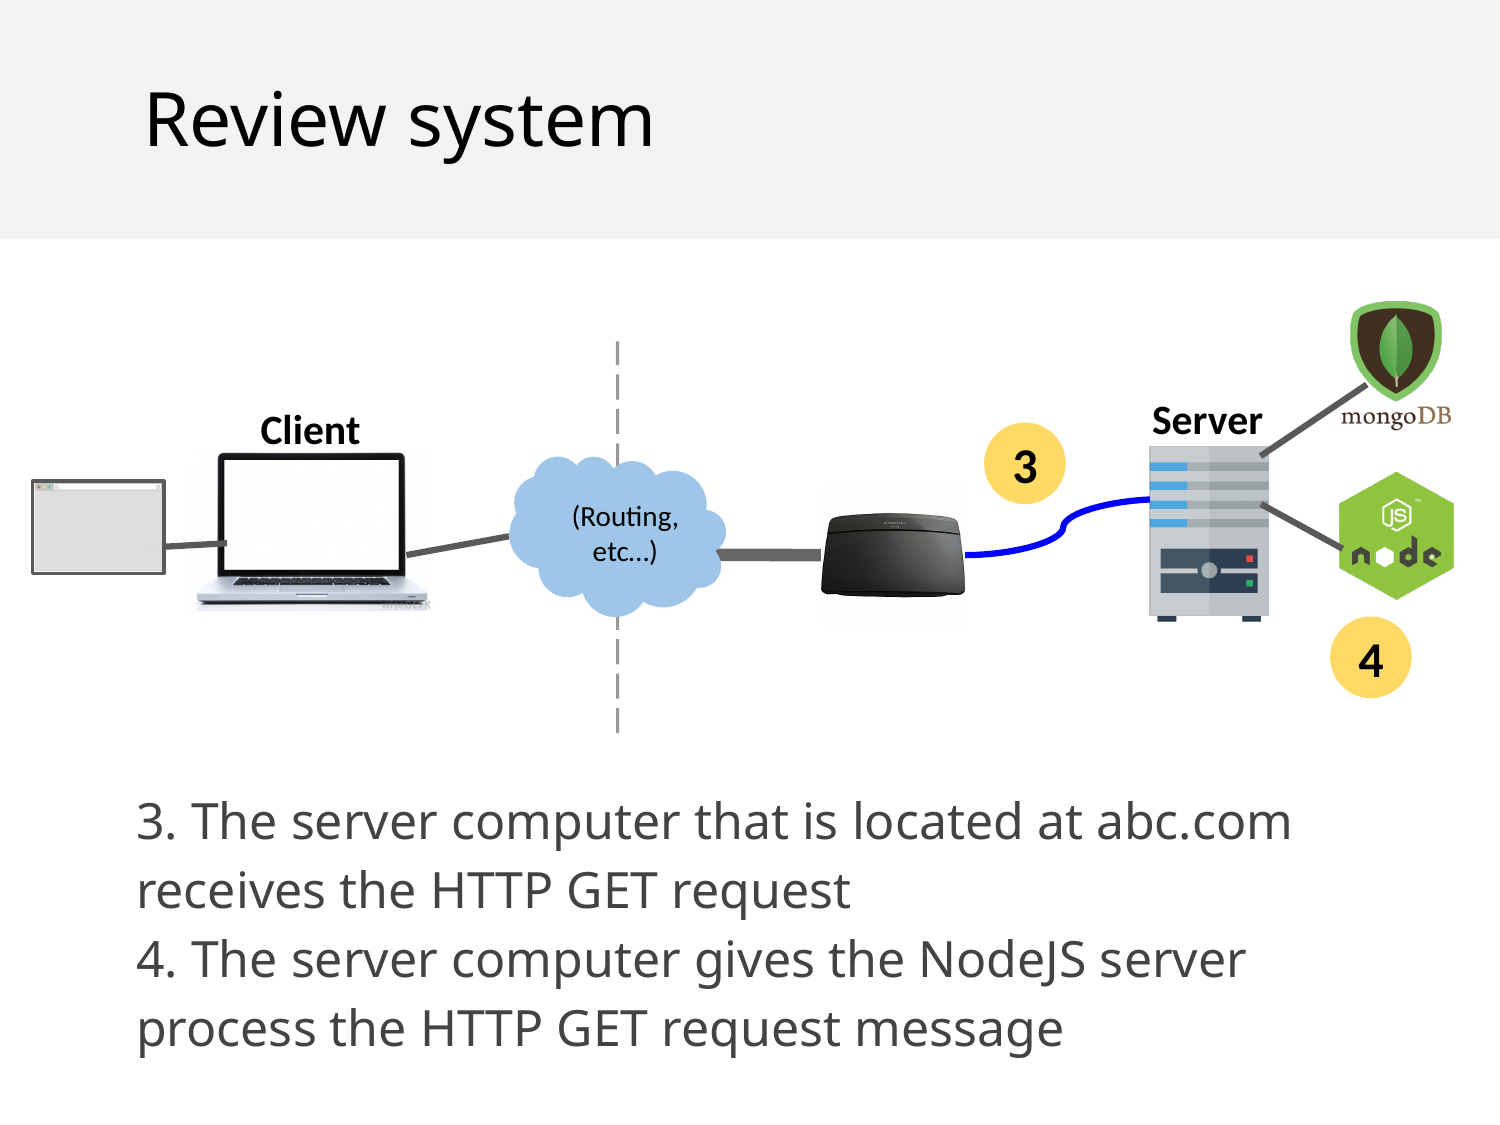

# Review system
Server
Client
3
(Routing, etc…)
4
3. The server computer that is located at abc.com receives the HTTP GET request
4. The server computer gives the NodeJS server process the HTTP GET request message